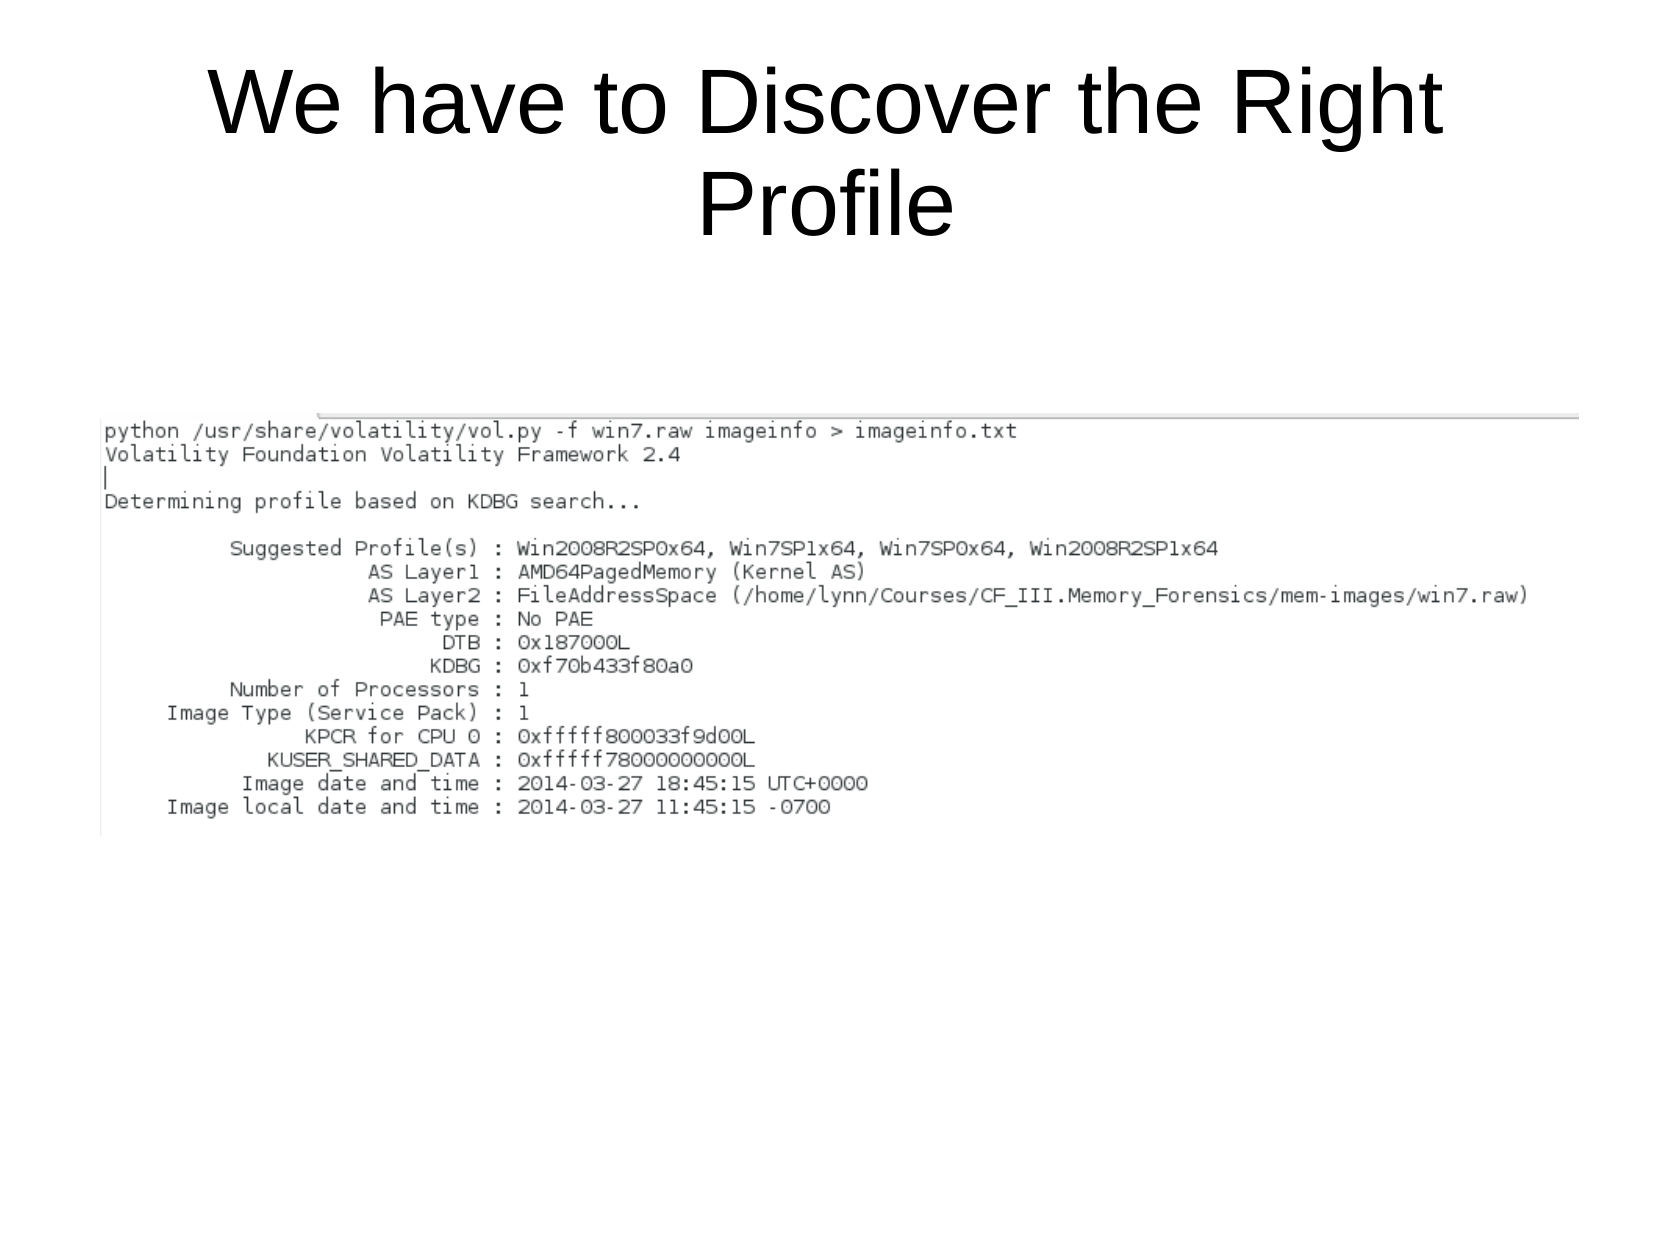

# We have to Discover the Right Profile